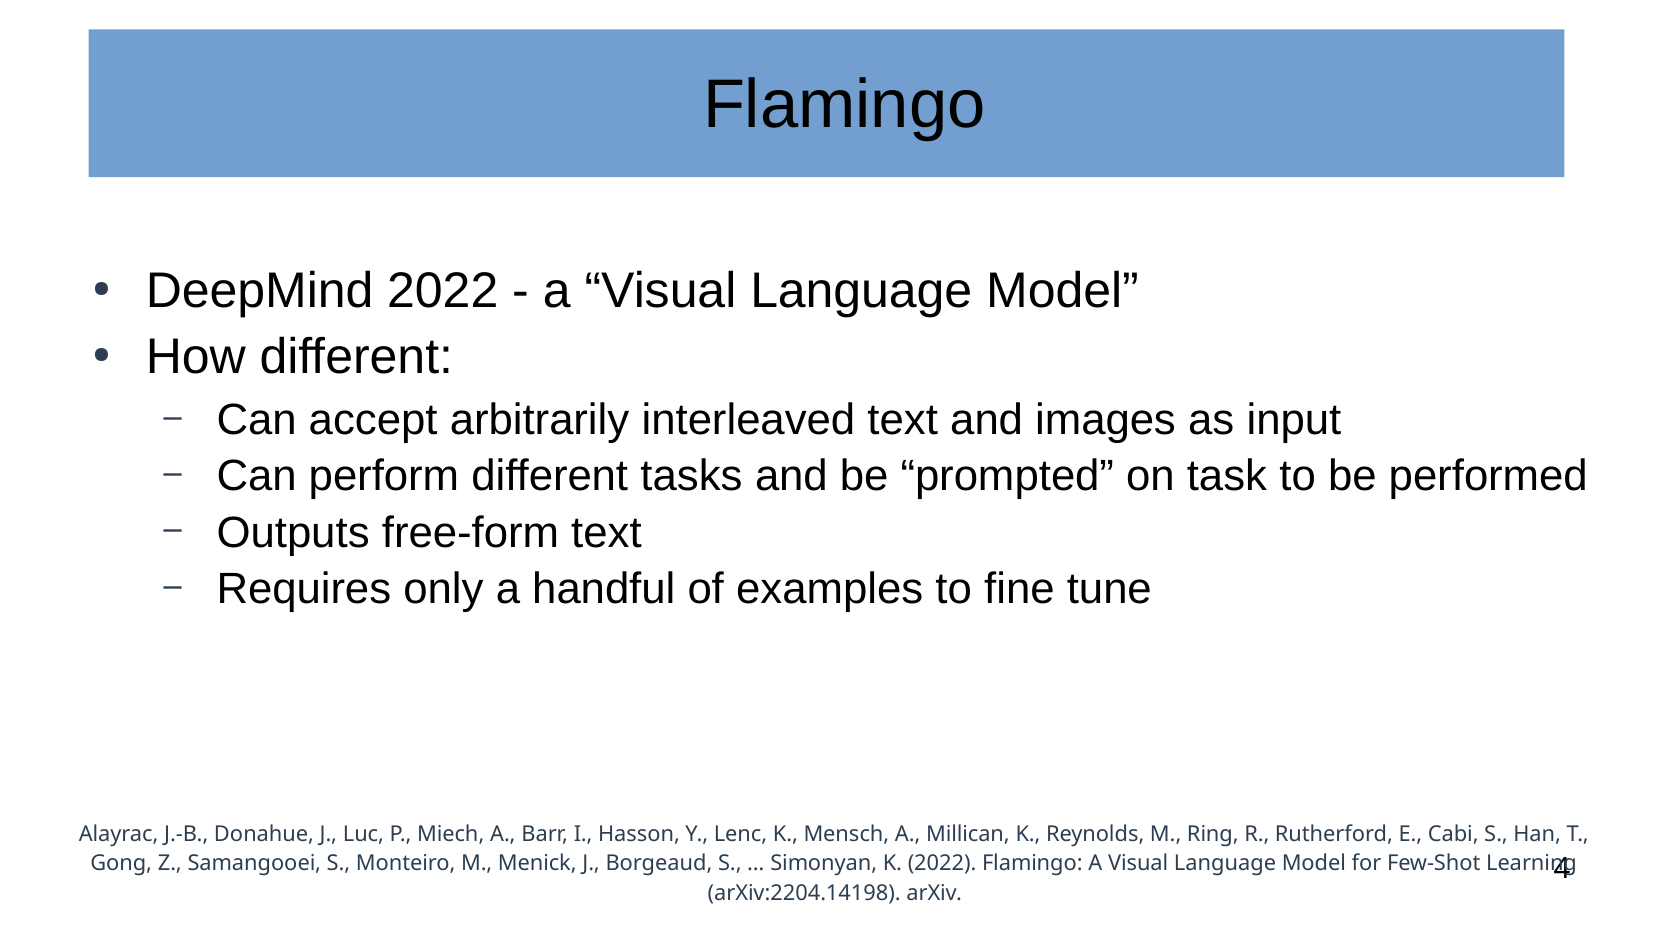

# Flamingo
DeepMind 2022 - a “Visual Language Model”
How different:
Can accept arbitrarily interleaved text and images as input
Can perform different tasks and be “prompted” on task to be performed
Outputs free-form text
Requires only a handful of examples to fine tune
Alayrac, J.-B., Donahue, J., Luc, P., Miech, A., Barr, I., Hasson, Y., Lenc, K., Mensch, A., Millican, K., Reynolds, M., Ring, R., Rutherford, E., Cabi, S., Han, T., Gong, Z., Samangooei, S., Monteiro, M., Menick, J., Borgeaud, S., … Simonyan, K. (2022). Flamingo: A Visual Language Model for Few-Shot Learning (arXiv:2204.14198). arXiv.
4